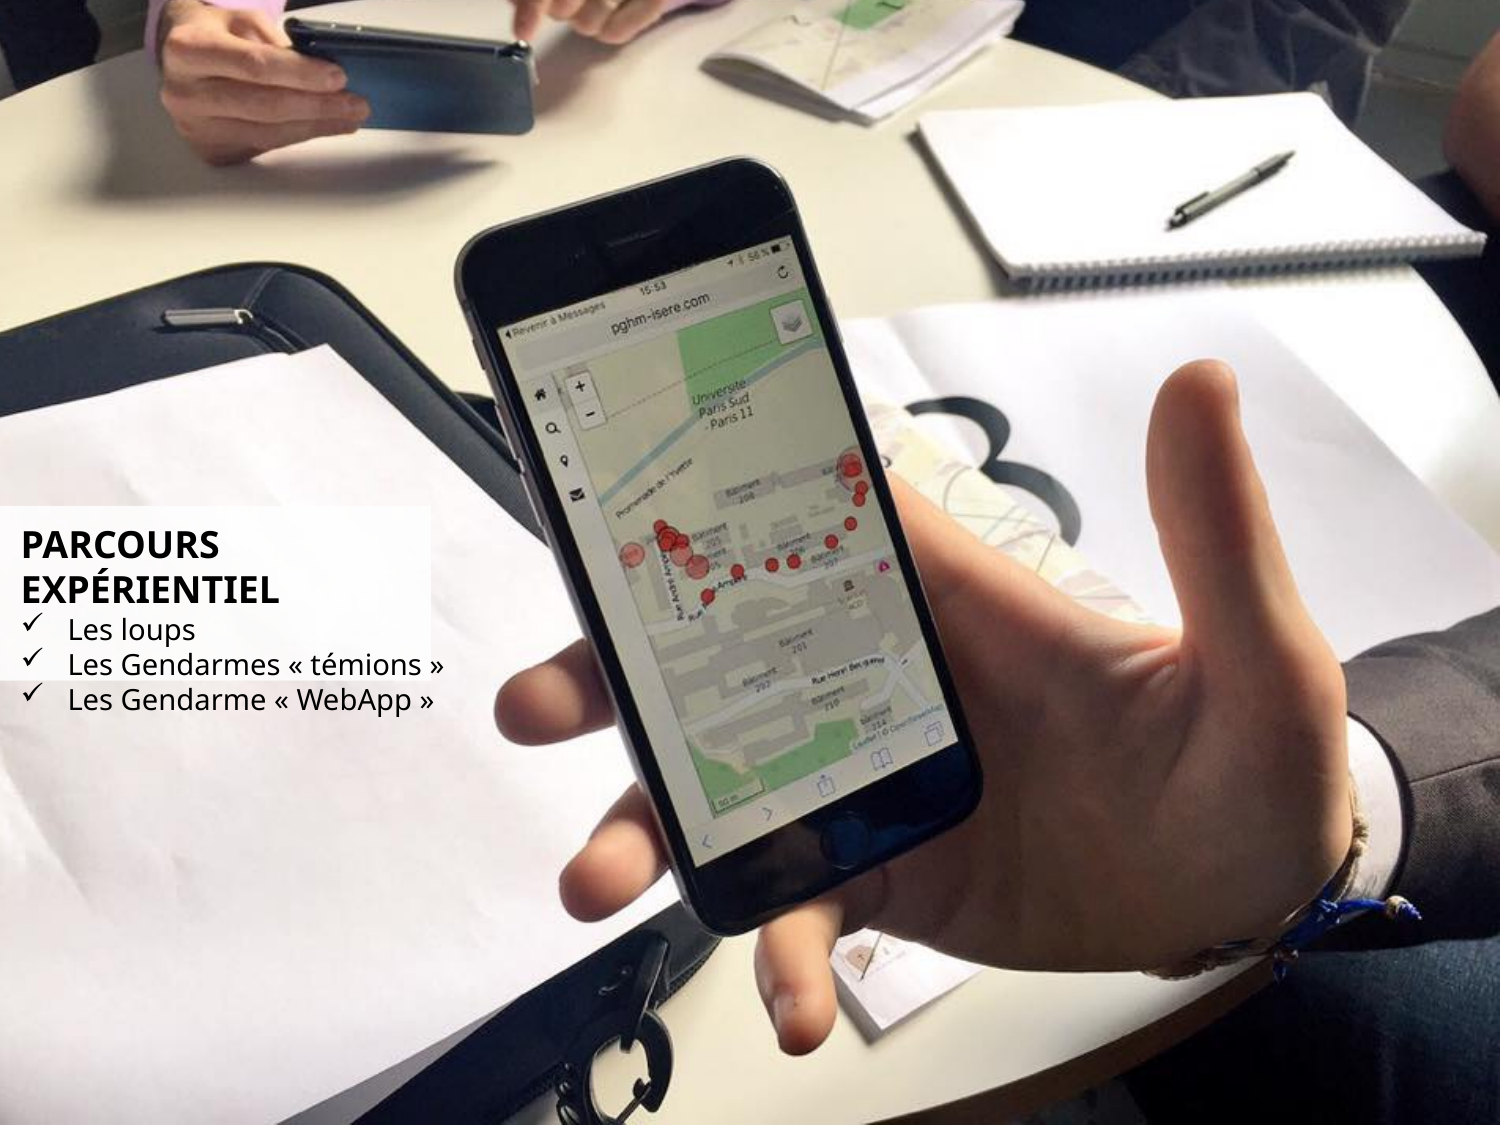

#
PARCOURS EXPÉRIENTIEL
Les loups
Les Gendarmes « témions »
Les Gendarme « WebApp »